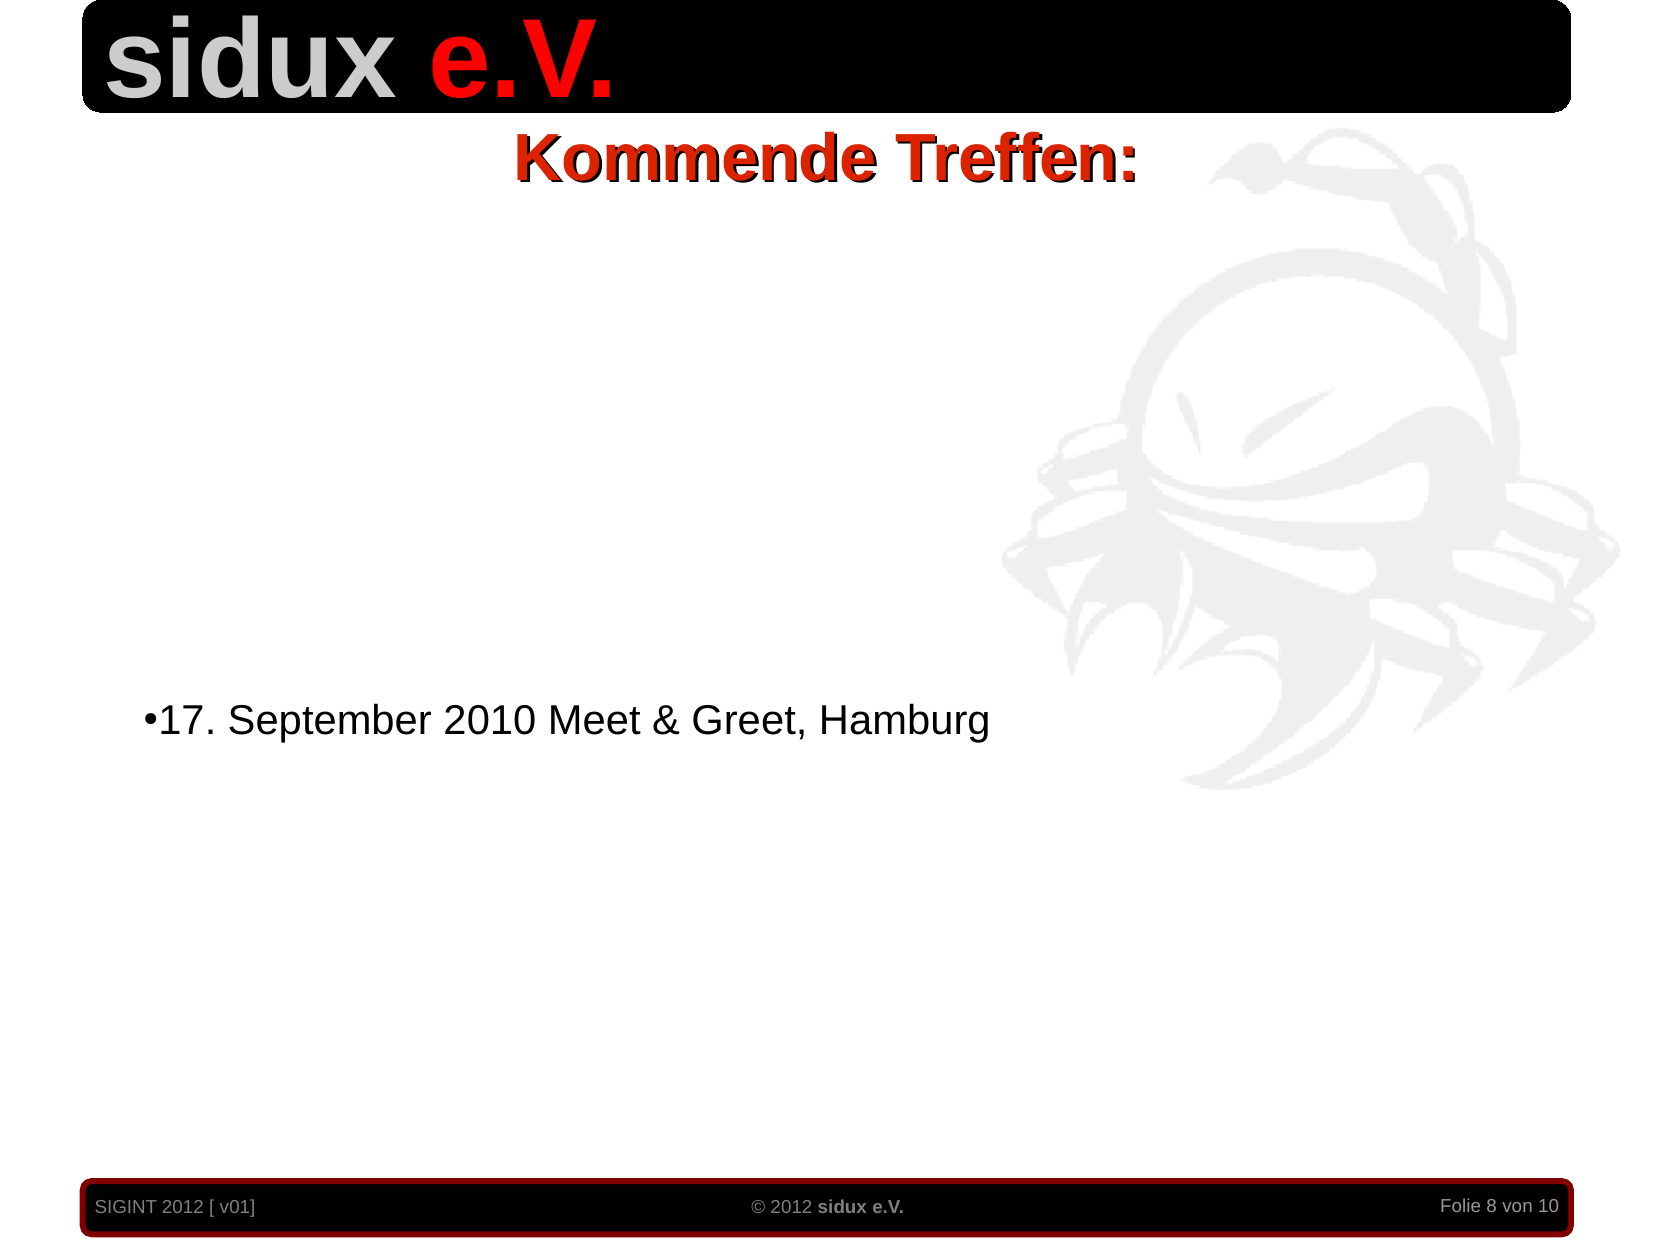

Kommende Treffen:
17. September 2010 Meet & Greet, Hamburg